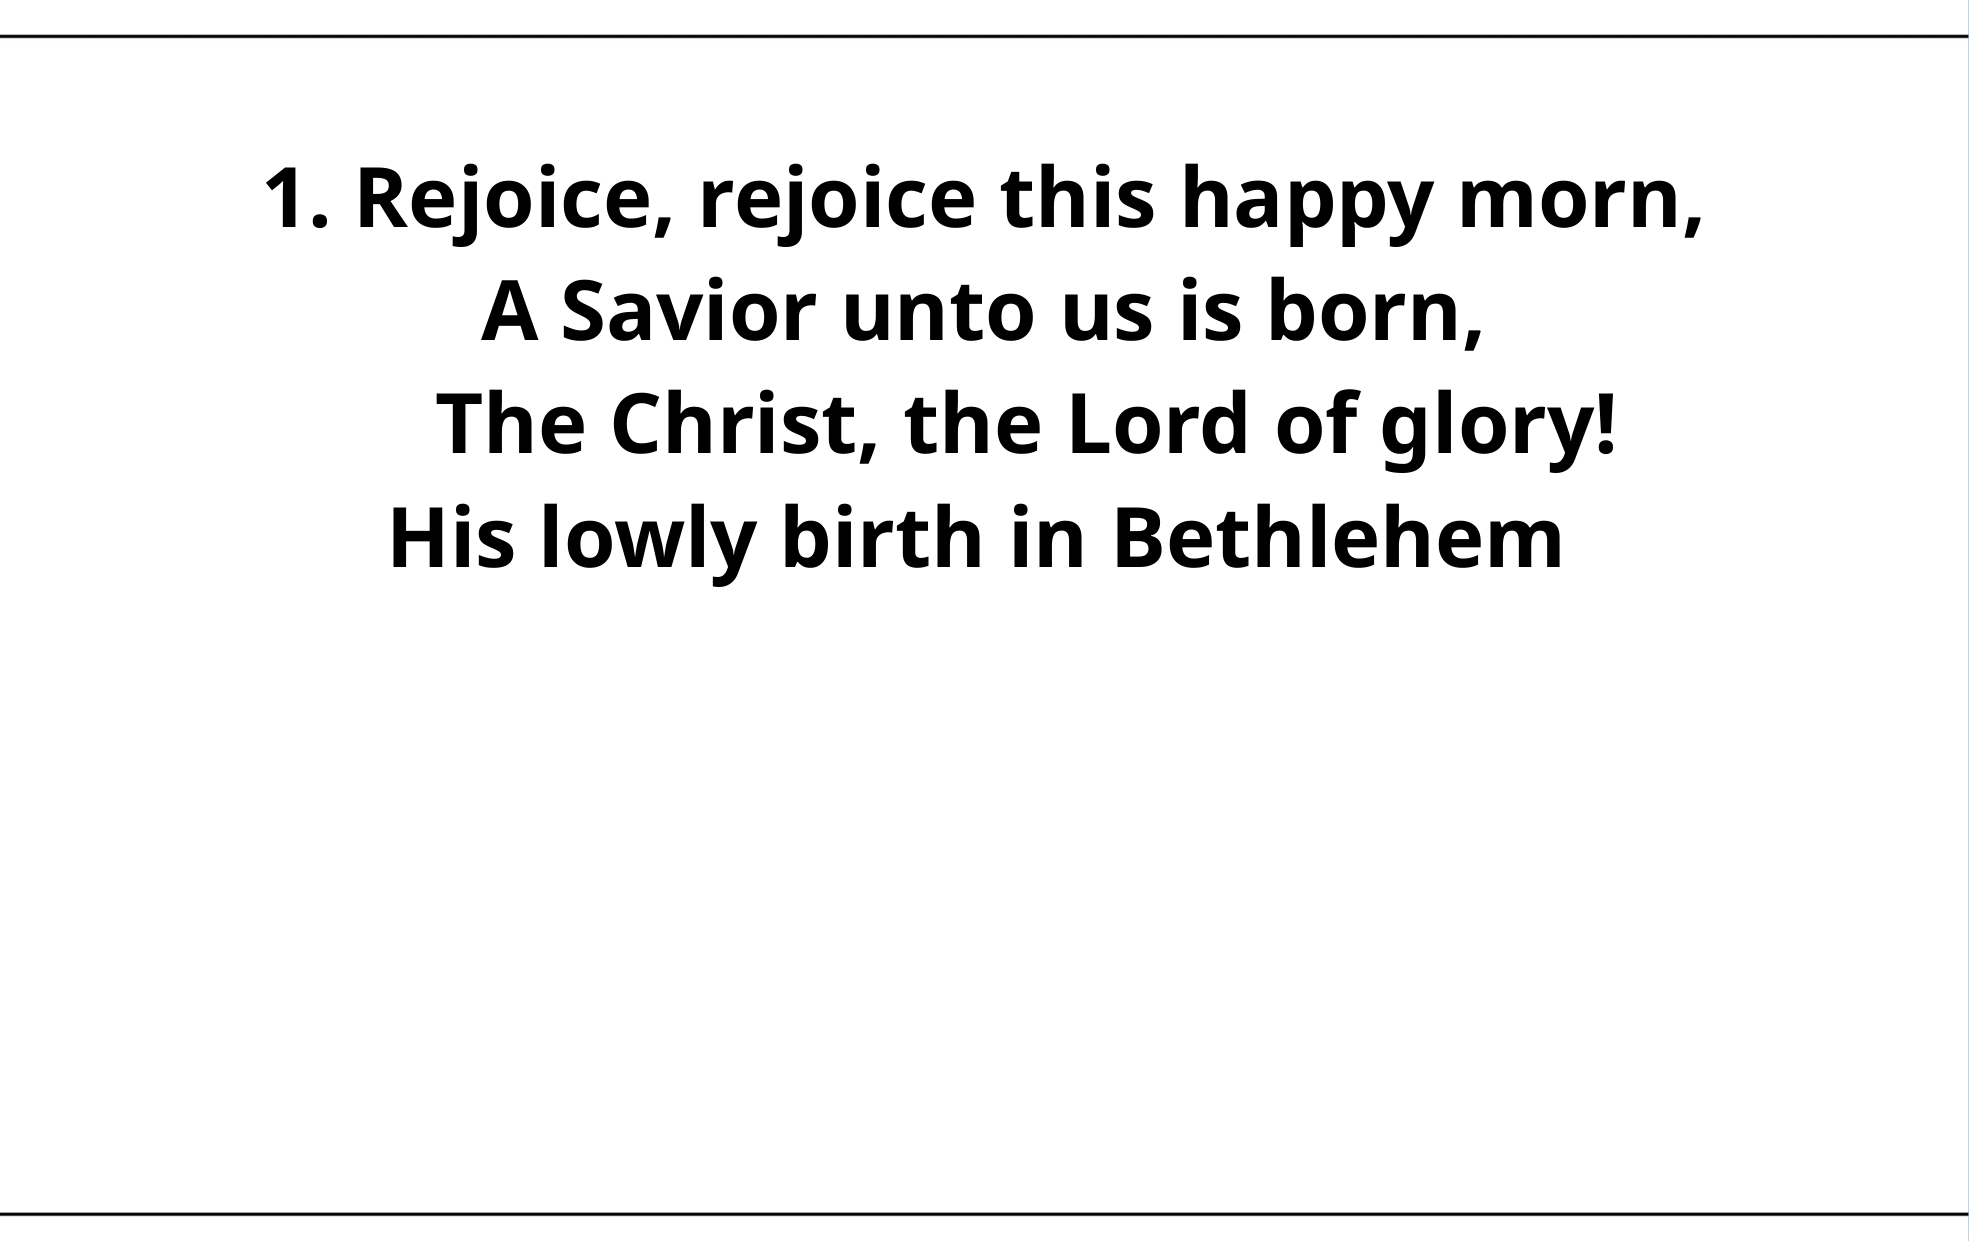

# 1. Rejoice, rejoice this happy morn, A Savior unto us is born, The Christ, the Lord of glory! His lowly birth in Bethlehem